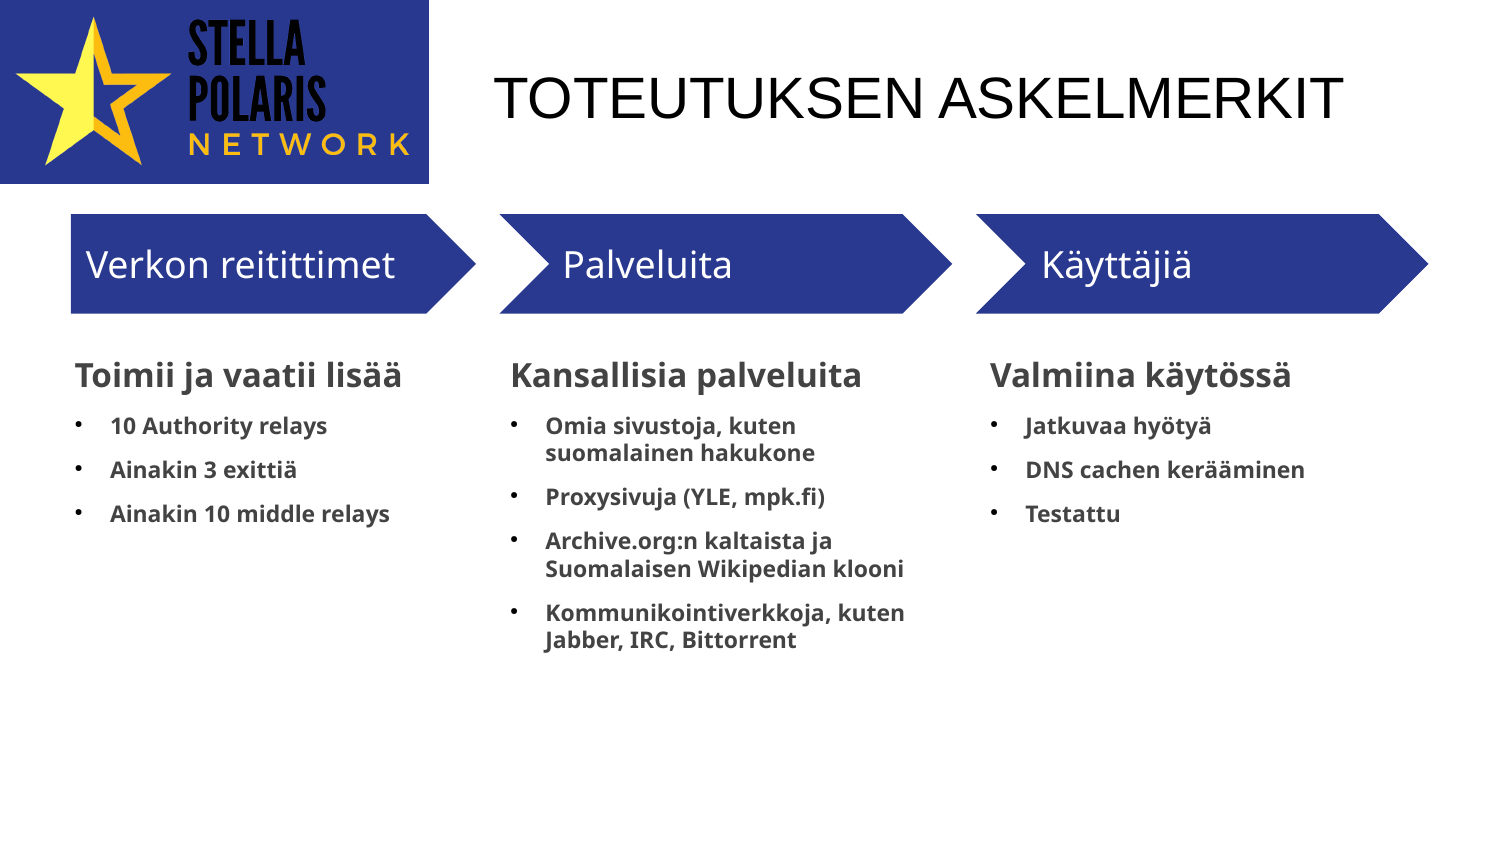

# TOTEUTUKSEN ASKELMERKIT
Verkon reitittimet
Palveluita
Käyttäjiä
Toimii ja vaatii lisää
10 Authority relays
Ainakin 3 exittiä
Ainakin 10 middle relays
Kansallisia palveluita
Omia sivustoja, kuten suomalainen hakukone
Proxysivuja (YLE, mpk.fi)
Archive.org:n kaltaista ja Suomalaisen Wikipedian klooni
Kommunikointiverkkoja, kuten Jabber, IRC, Bittorrent
Valmiina käytössä
Jatkuvaa hyötyä
DNS cachen kerääminen
Testattu